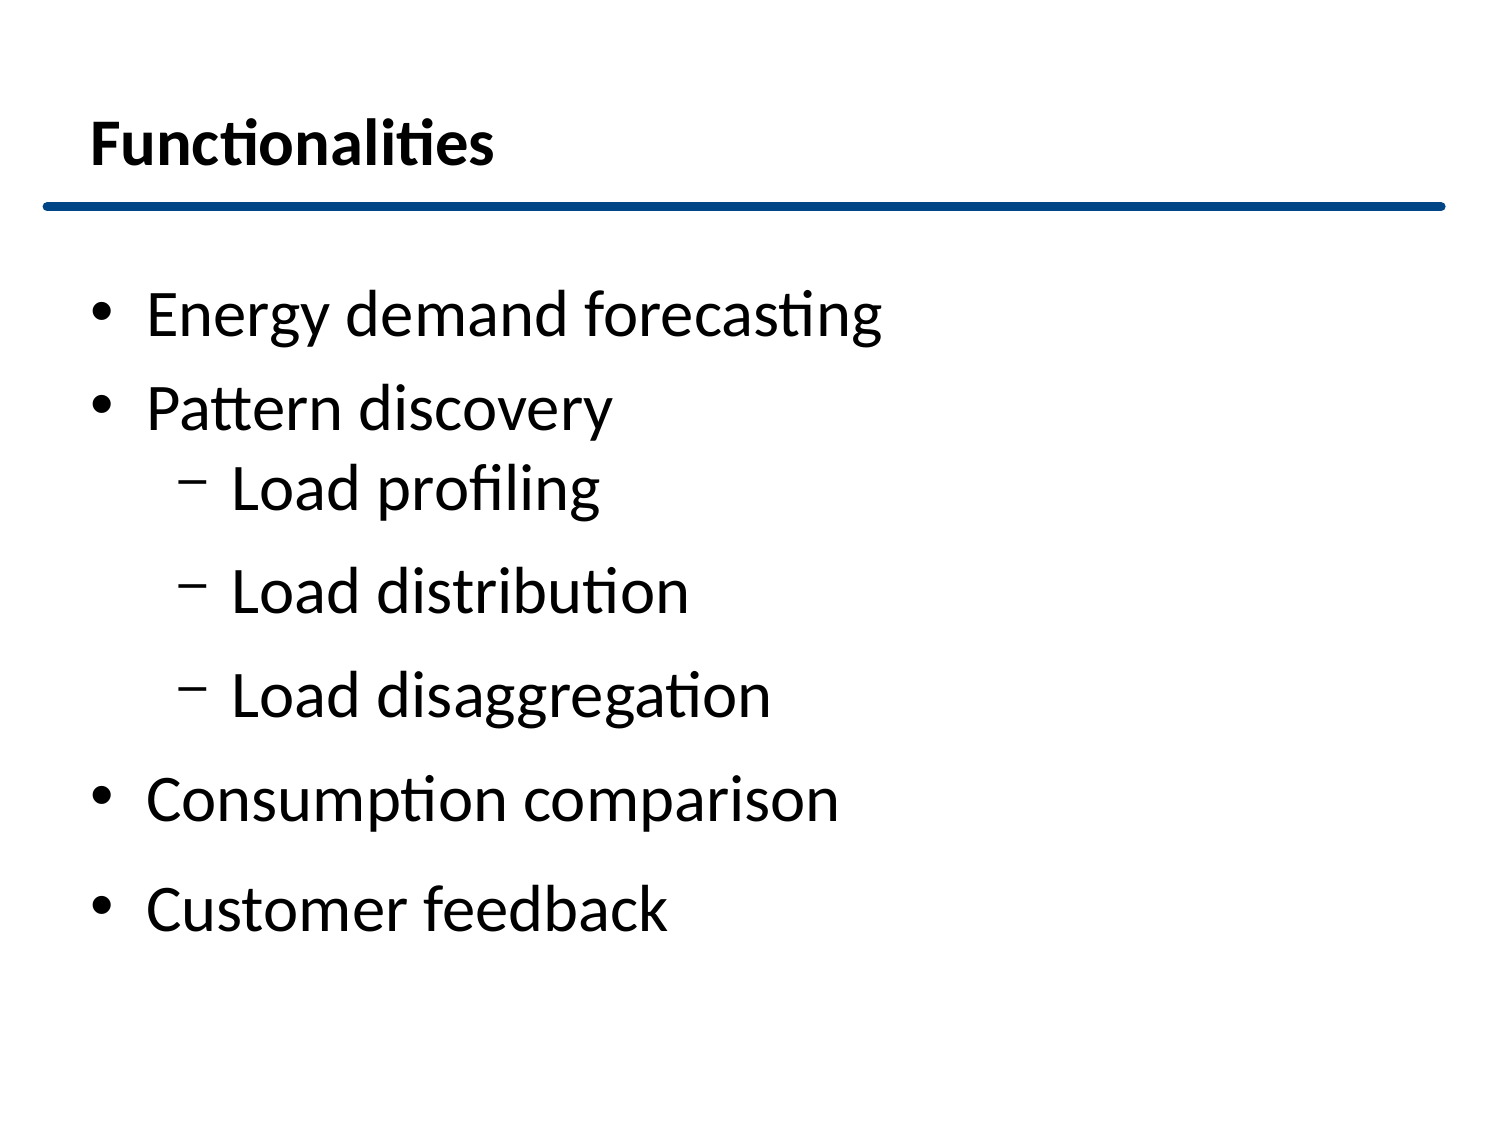

# Functionalities
Energy demand forecasting
Pattern discovery
Load profiling
Load distribution
Load disaggregation
Consumption comparison
Customer feedback